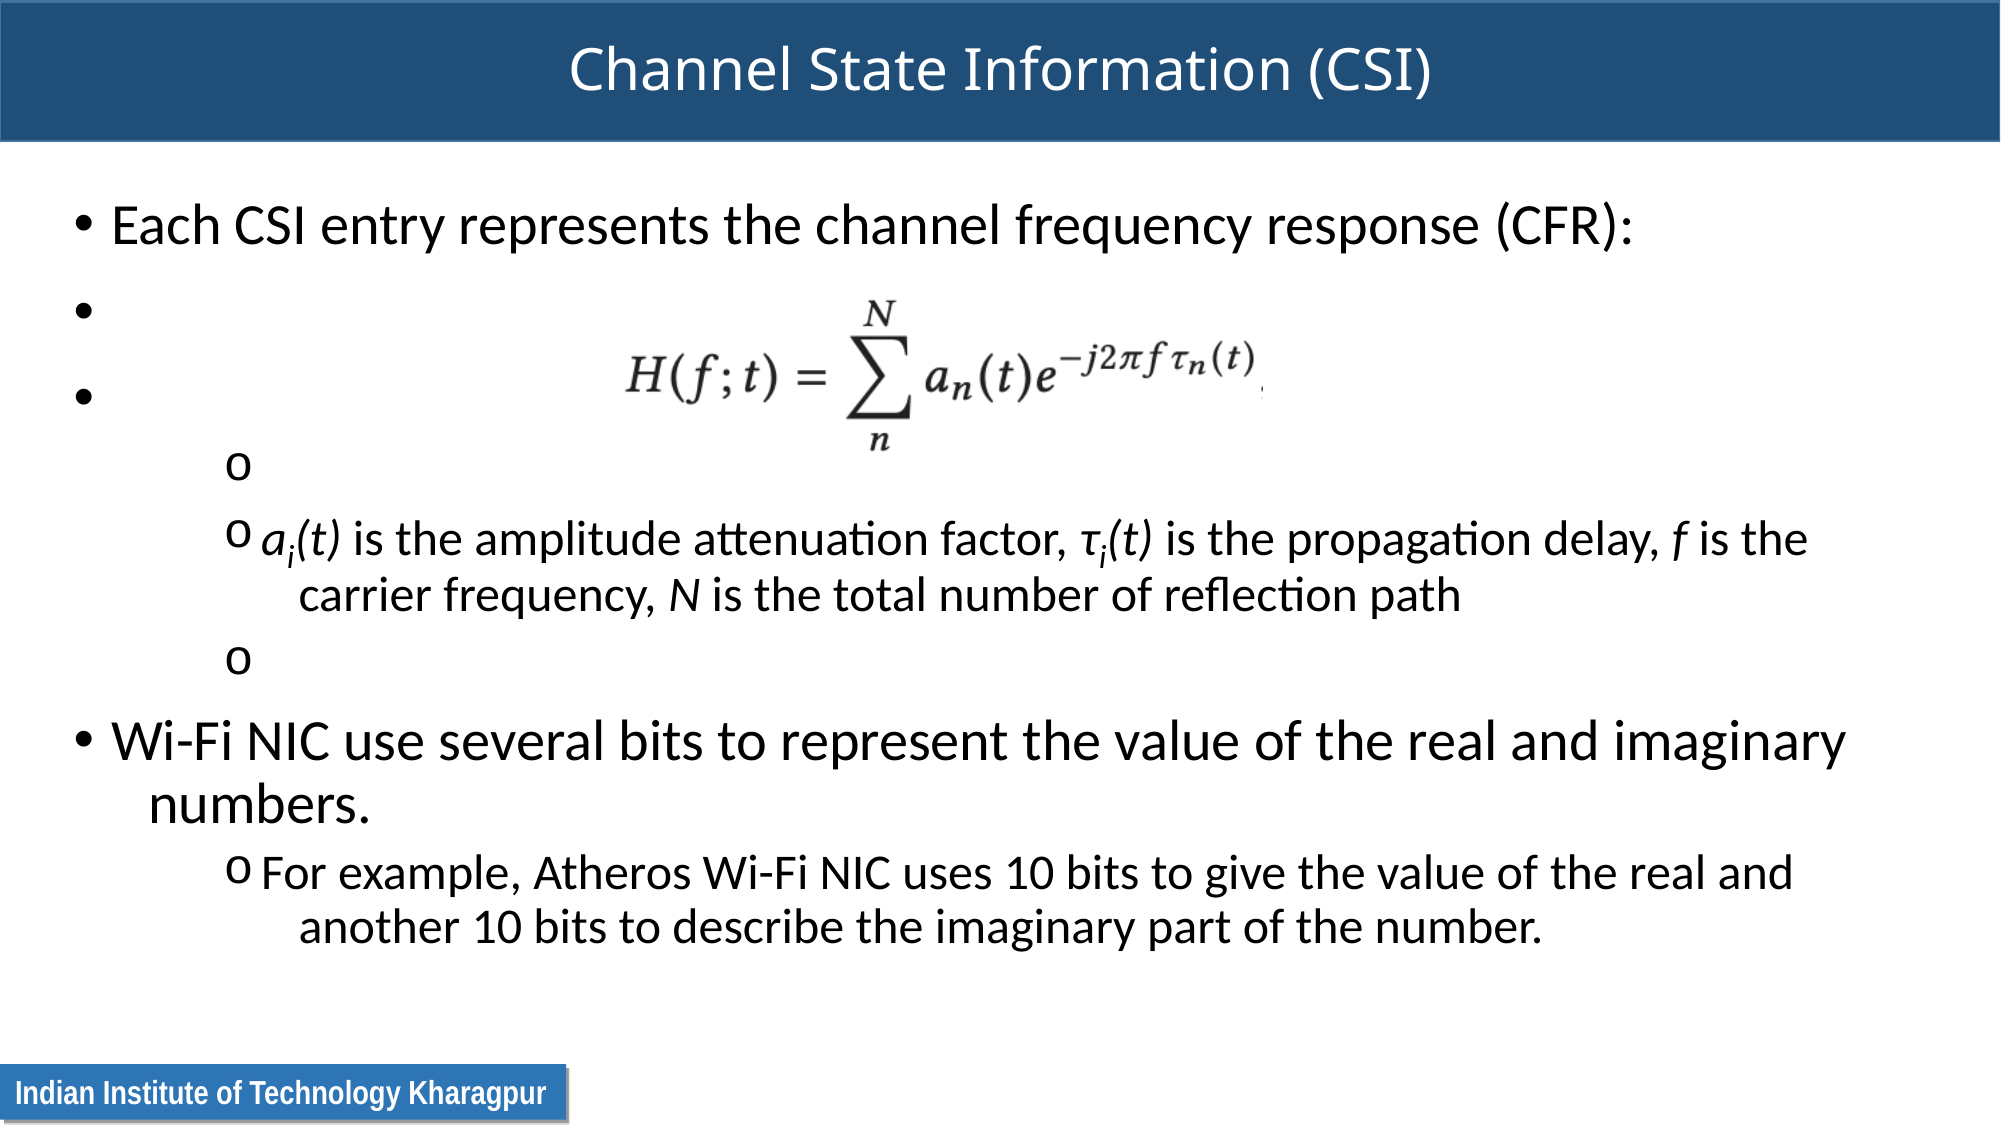

Channel State Information (CSI)
# Each CSI entry represents the channel frequency response (CFR):
ai(t) is the amplitude attenuation factor, τi(t) is the propagation delay, f is the carrier frequency, N is the total number of reflection path
Wi-Fi NIC use several bits to represent the value of the real and imaginary numbers.
For example, Atheros Wi-Fi NIC uses 10 bits to give the value of the real and another 10 bits to describe the imaginary part of the number.